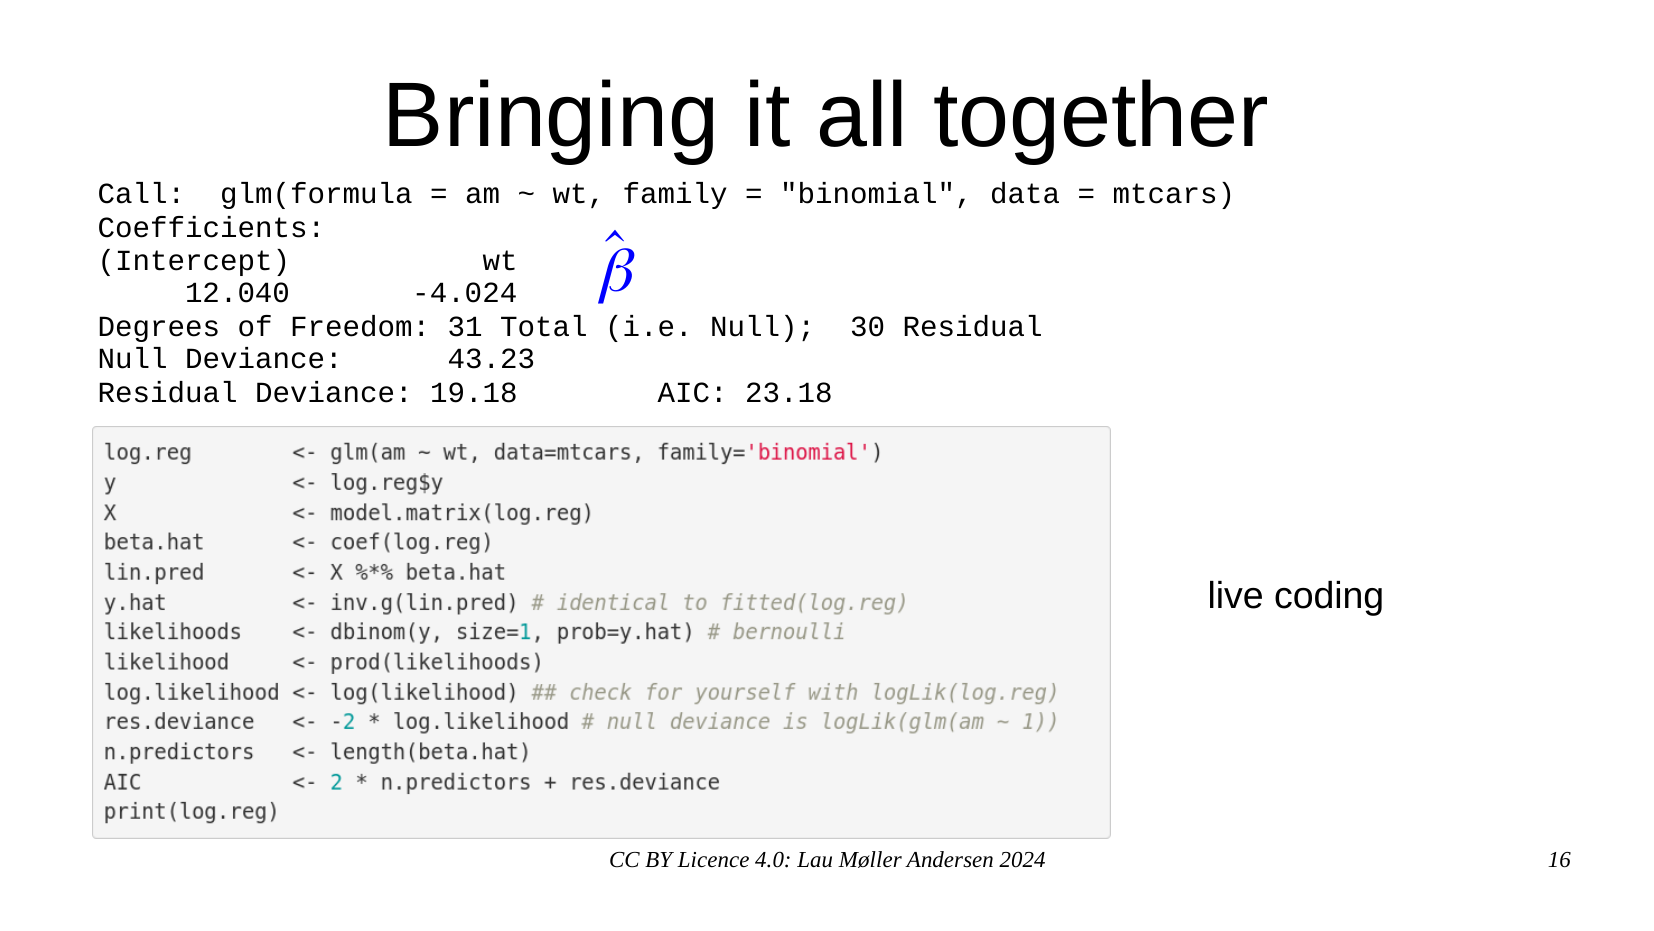

# Bringing it all together
Call: glm(formula = am ~ wt, family = "binomial", data = mtcars)
Coefficients:
(Intercept) wt
 12.040 -4.024
Degrees of Freedom: 31 Total (i.e. Null); 30 Residual
Null Deviance: 43.23
Residual Deviance: 19.18 AIC: 23.18
live coding
CC BY Licence 4.0: Lau Møller Andersen 2024
16